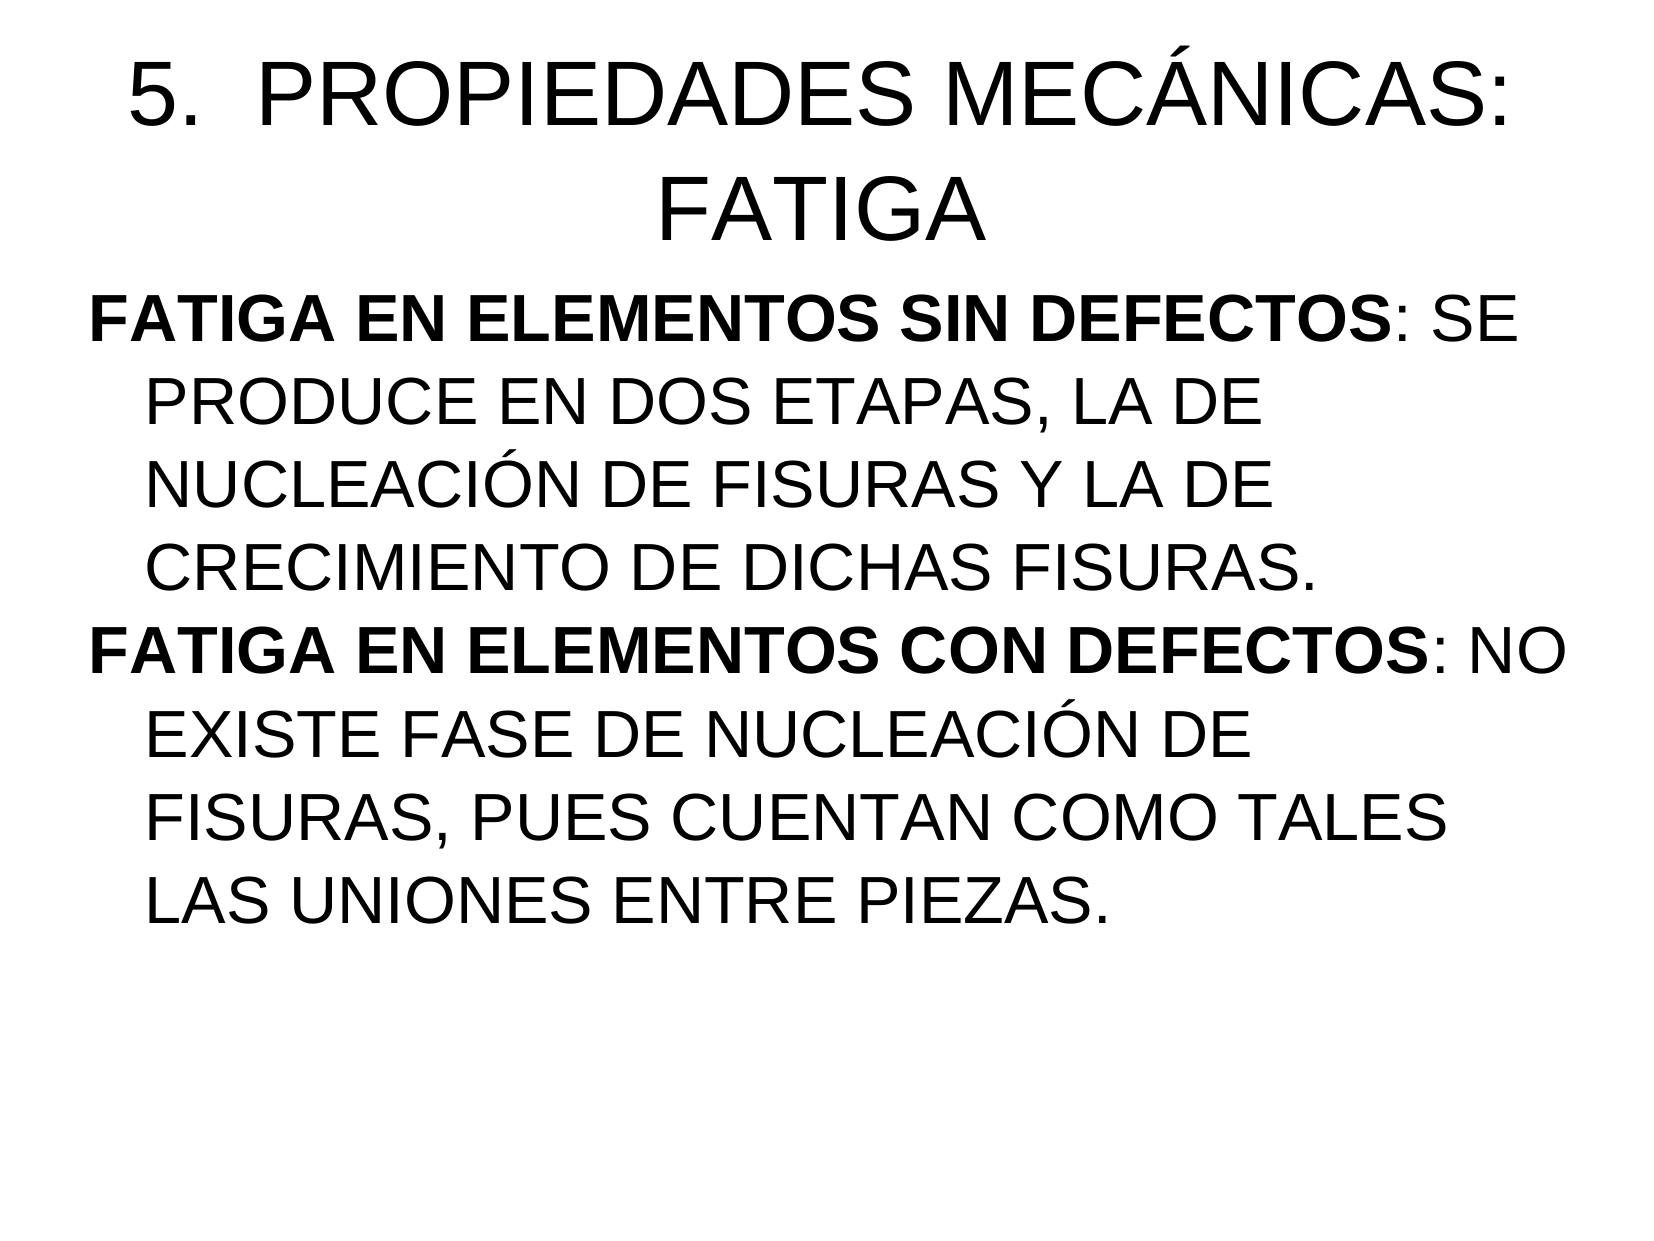

5. PROPIEDADES MECÁNICAS: FATIGA
# FATIGA EN ELEMENTOS SIN DEFECTOS: SE PRODUCE EN DOS ETAPAS, LA DE NUCLEACIÓN DE FISURAS Y LA DE CRECIMIENTO DE DICHAS FISURAS.
FATIGA EN ELEMENTOS CON DEFECTOS: NO EXISTE FASE DE NUCLEACIÓN DE FISURAS, PUES CUENTAN COMO TALES LAS UNIONES ENTRE PIEZAS.